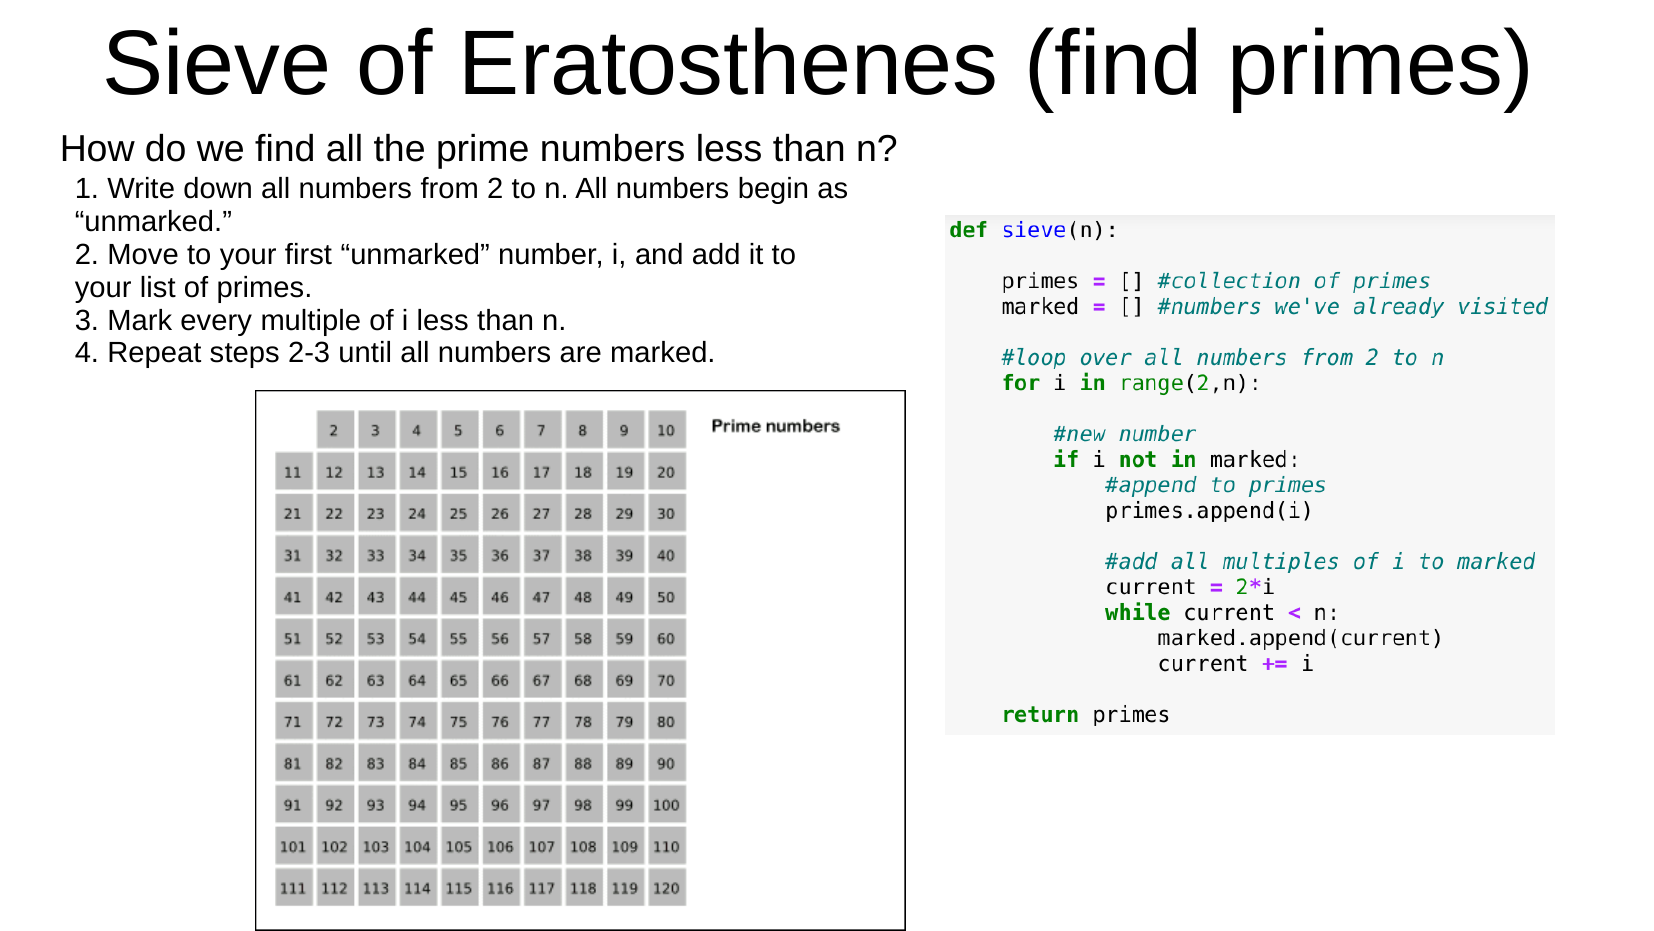

# Sieve of Eratosthenes (find primes)
How do we find all the prime numbers less than n?
1. Write down all numbers from 2 to n. All numbers begin as “unmarked.”
2. Move to your first “unmarked” number, i, and add it to your list of primes.
3. Mark every multiple of i less than n.
4. Repeat steps 2-3 until all numbers are marked.